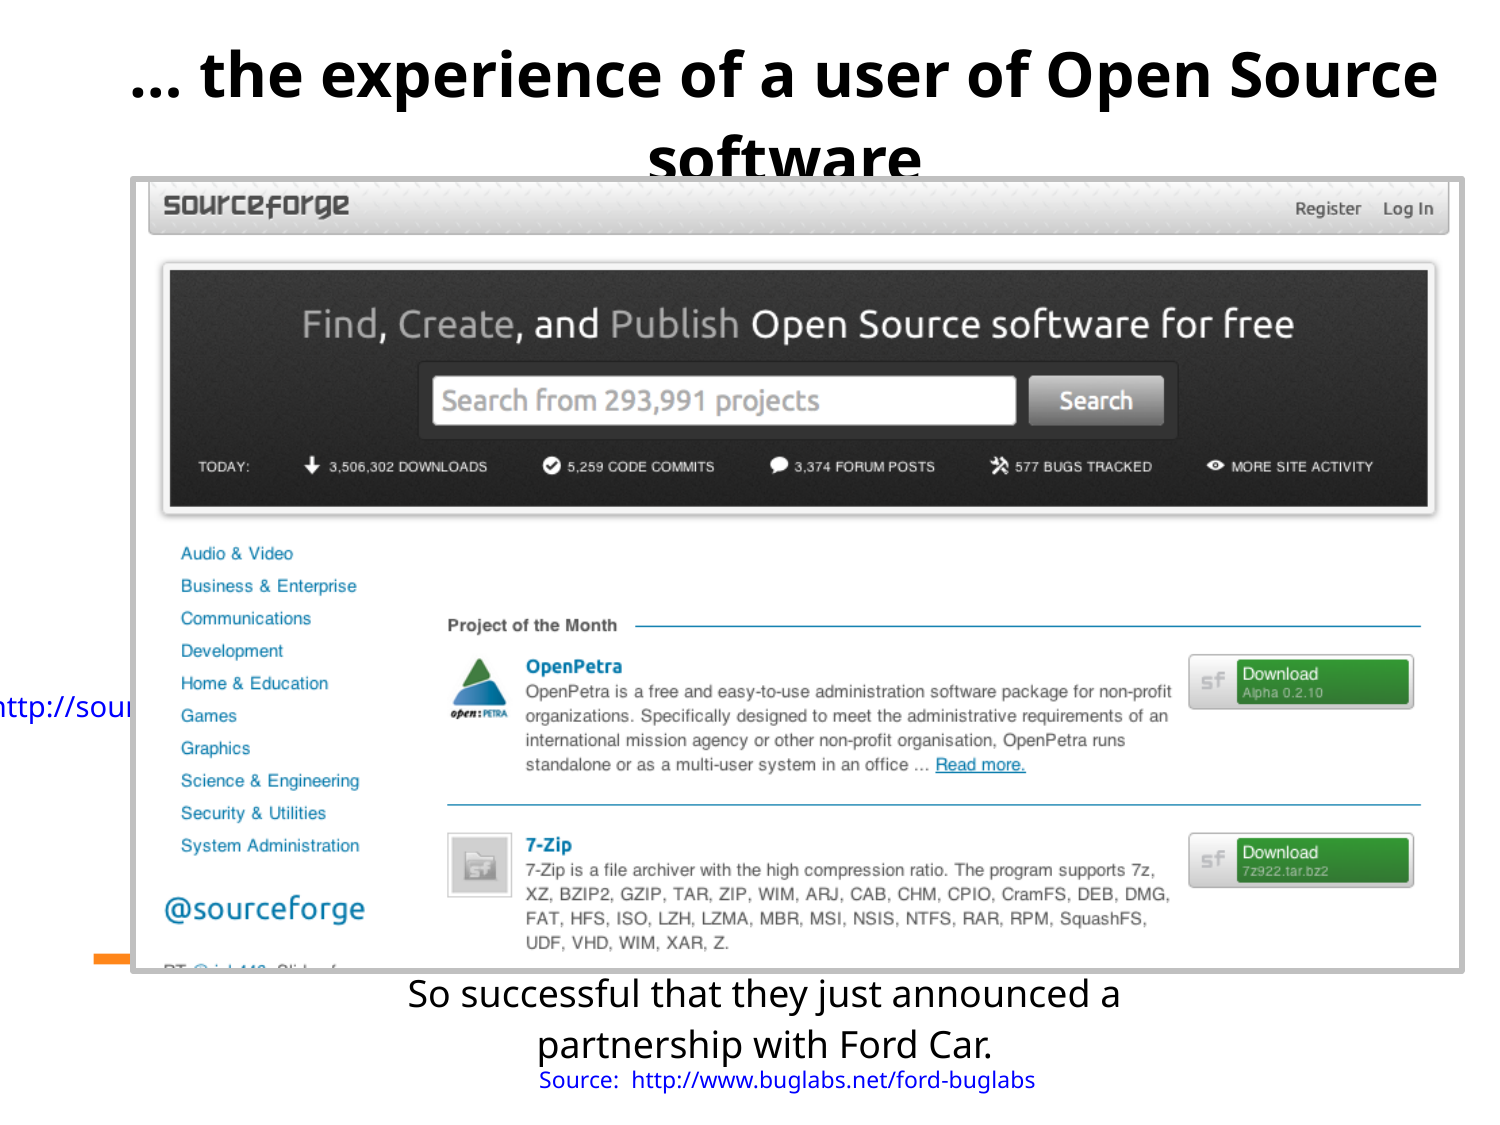

# … the experience of a user of Open Source software
Source: http://sourceforge.net/
So successful that they just announced a partnership with Ford Car.
Source: http://www.buglabs.net/ford-buglabs